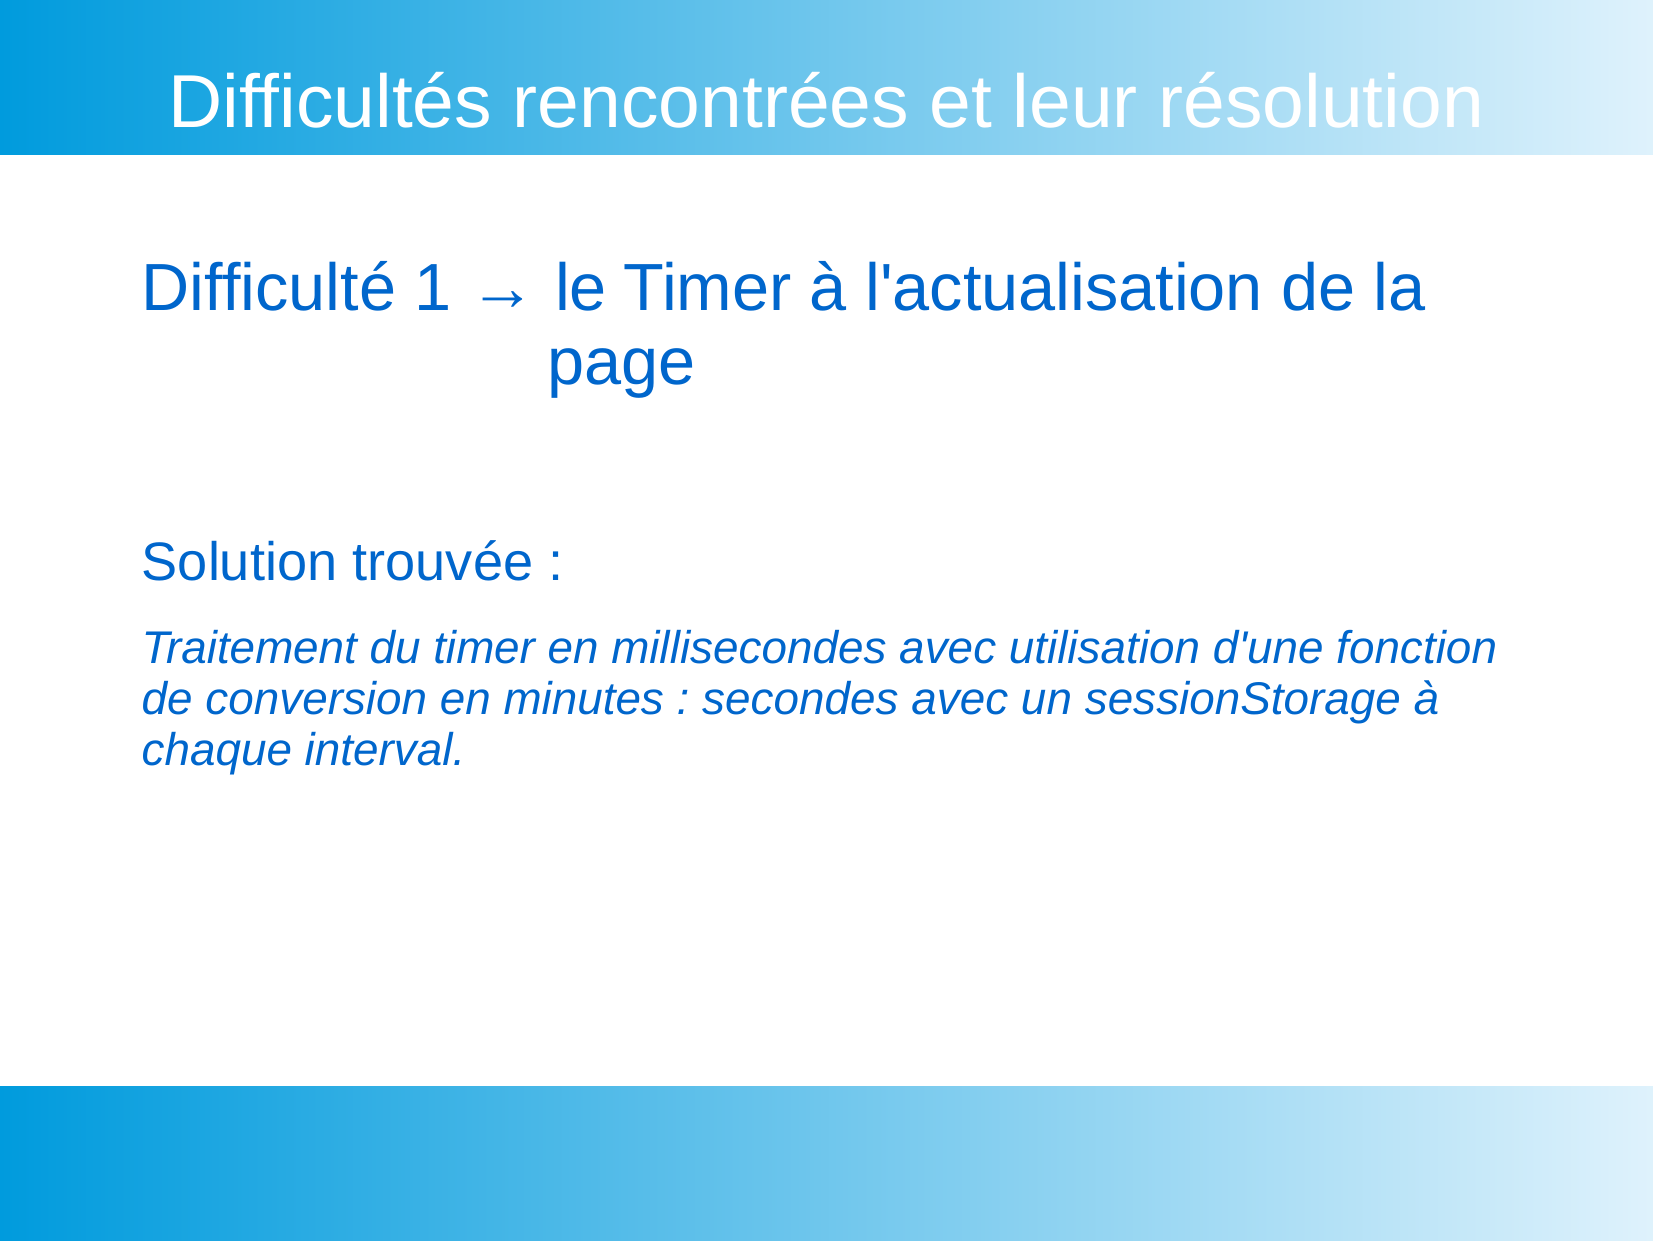

# Difficultés rencontrées et leur résolution
Difficulté 1 → le Timer à l'actualisation de la 							 page
Solution trouvée :
Traitement du timer en millisecondes avec utilisation d'une fonction de conversion en minutes : secondes avec un sessionStorage à chaque interval.